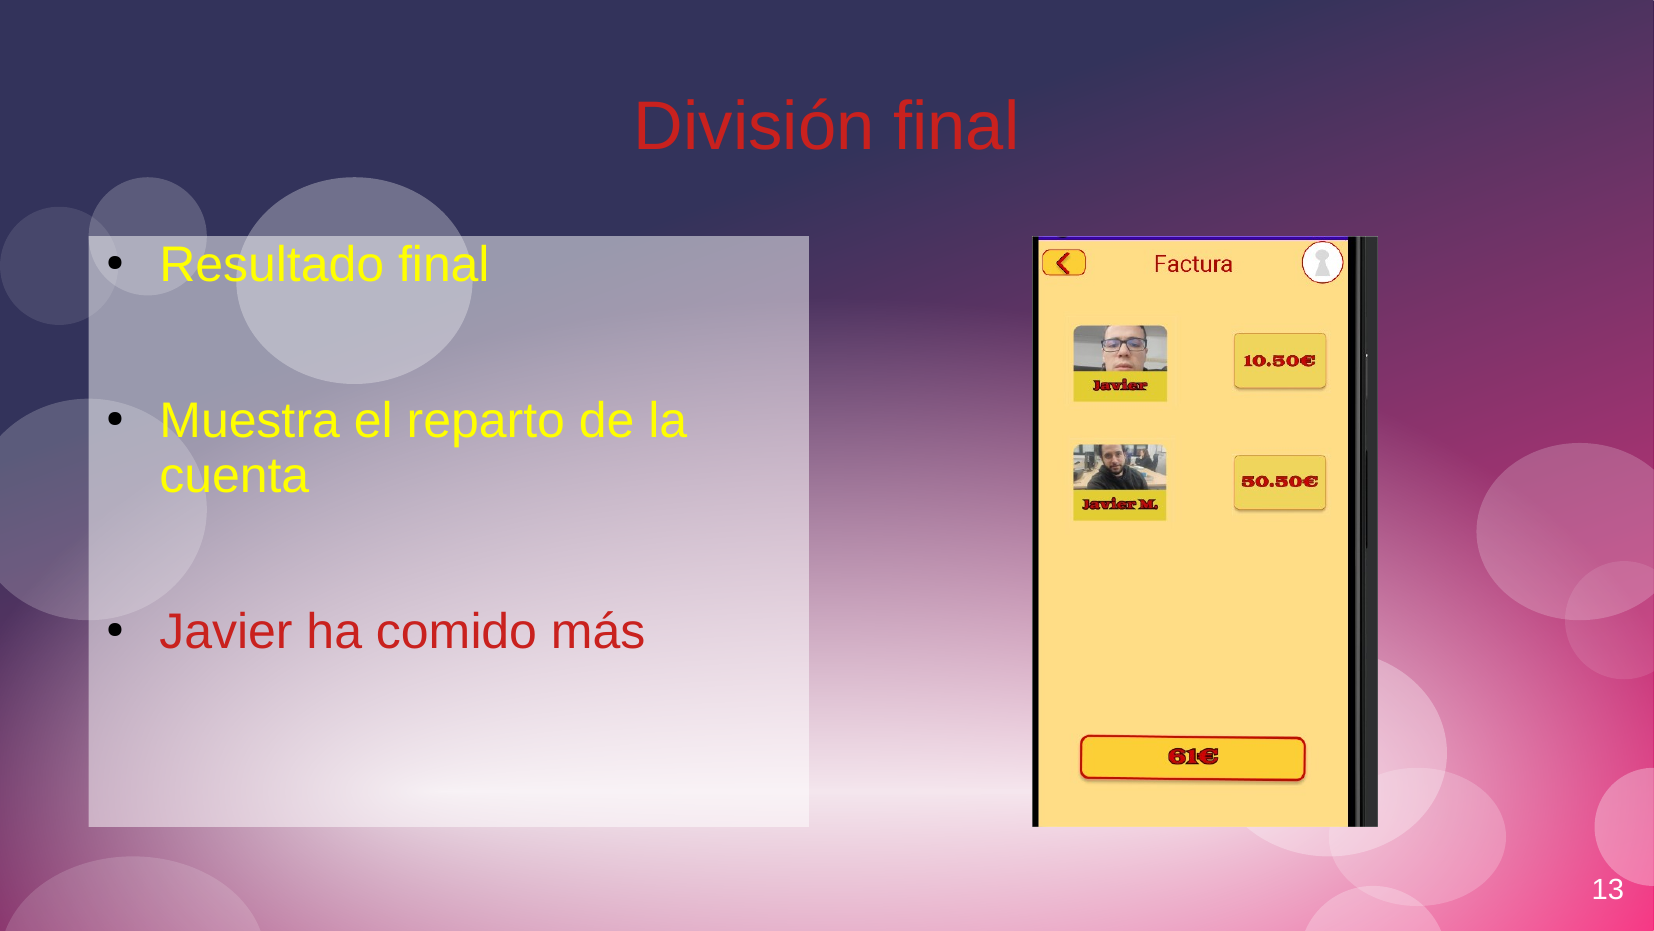

# División final
Resultado final
Muestra el reparto de la cuenta
Javier ha comido más